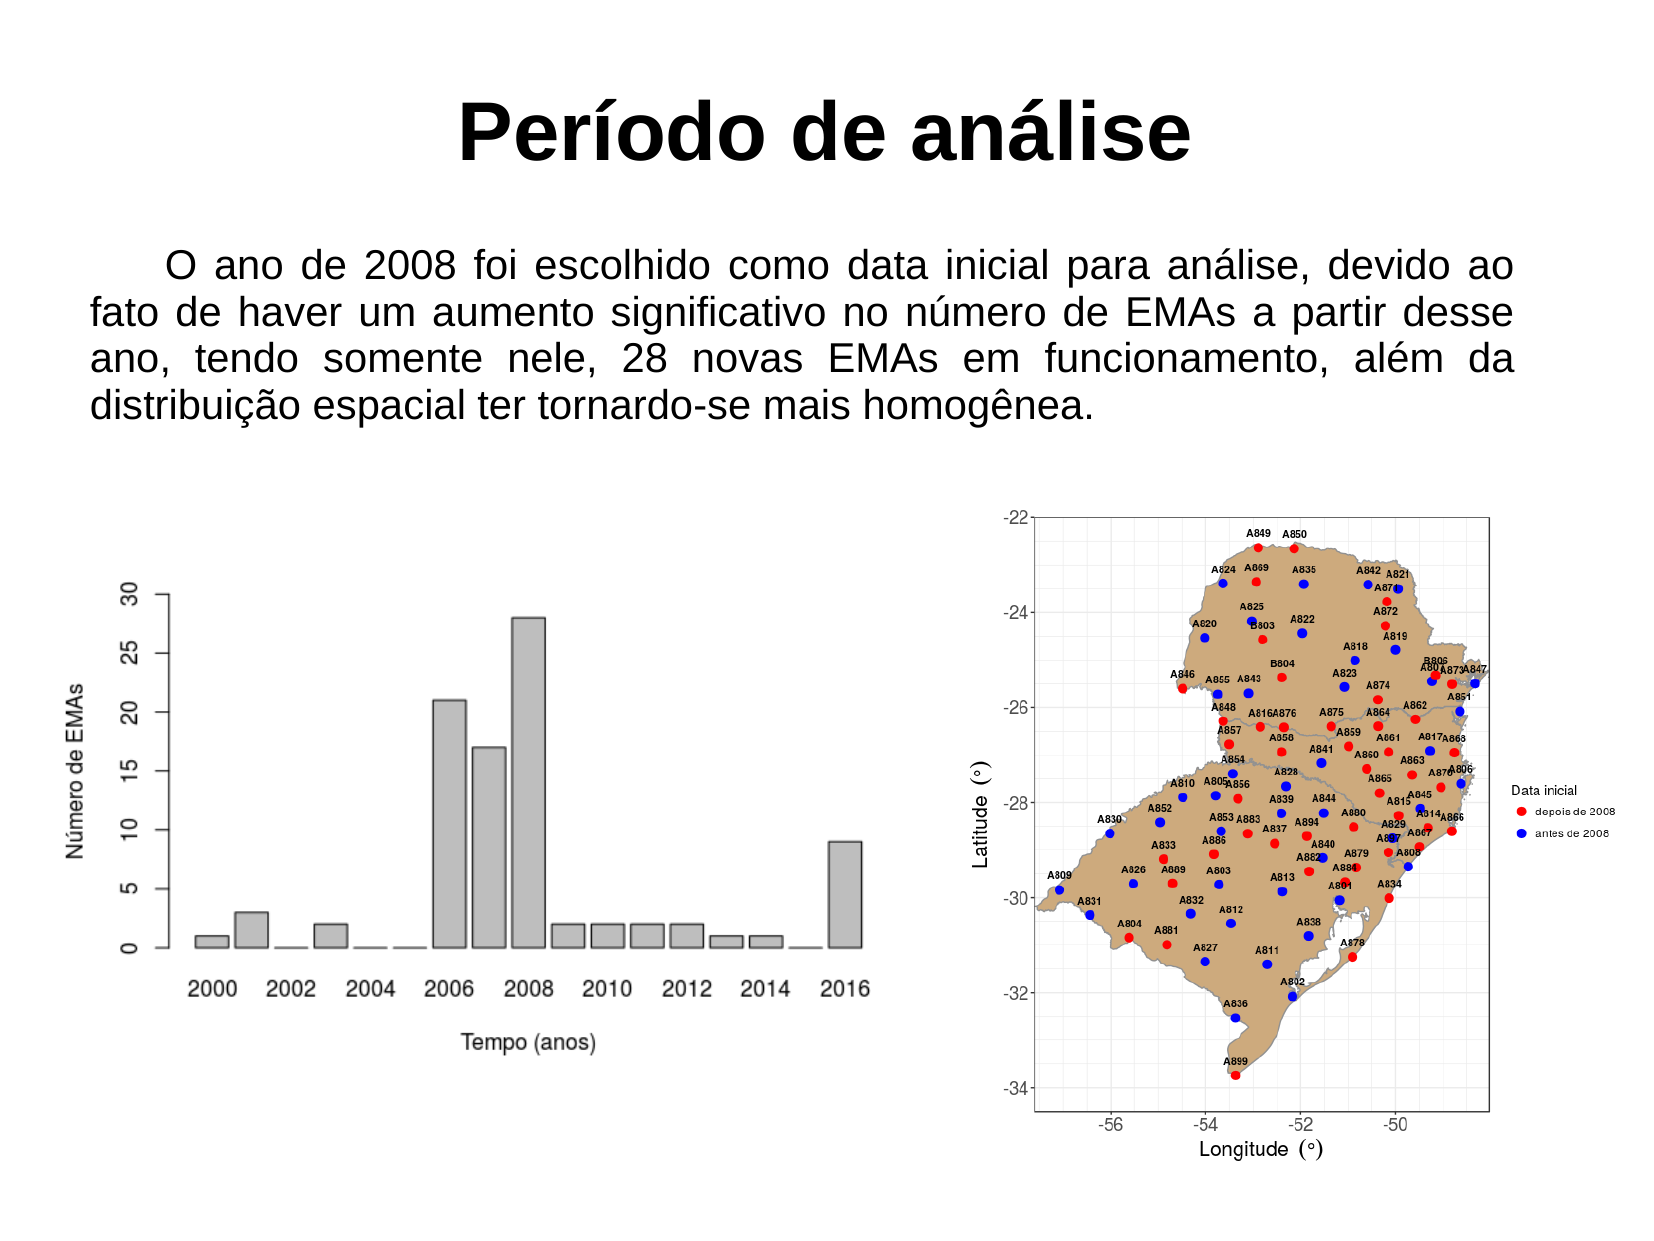

Período de análise
	O ano de 2008 foi escolhido como data inicial para análise, devido ao fato de haver um aumento significativo no número de EMAs a partir desse ano, tendo somente nele, 28 novas EMAs em funcionamento, além da distribuição espacial ter tornardo-se mais homogênea.